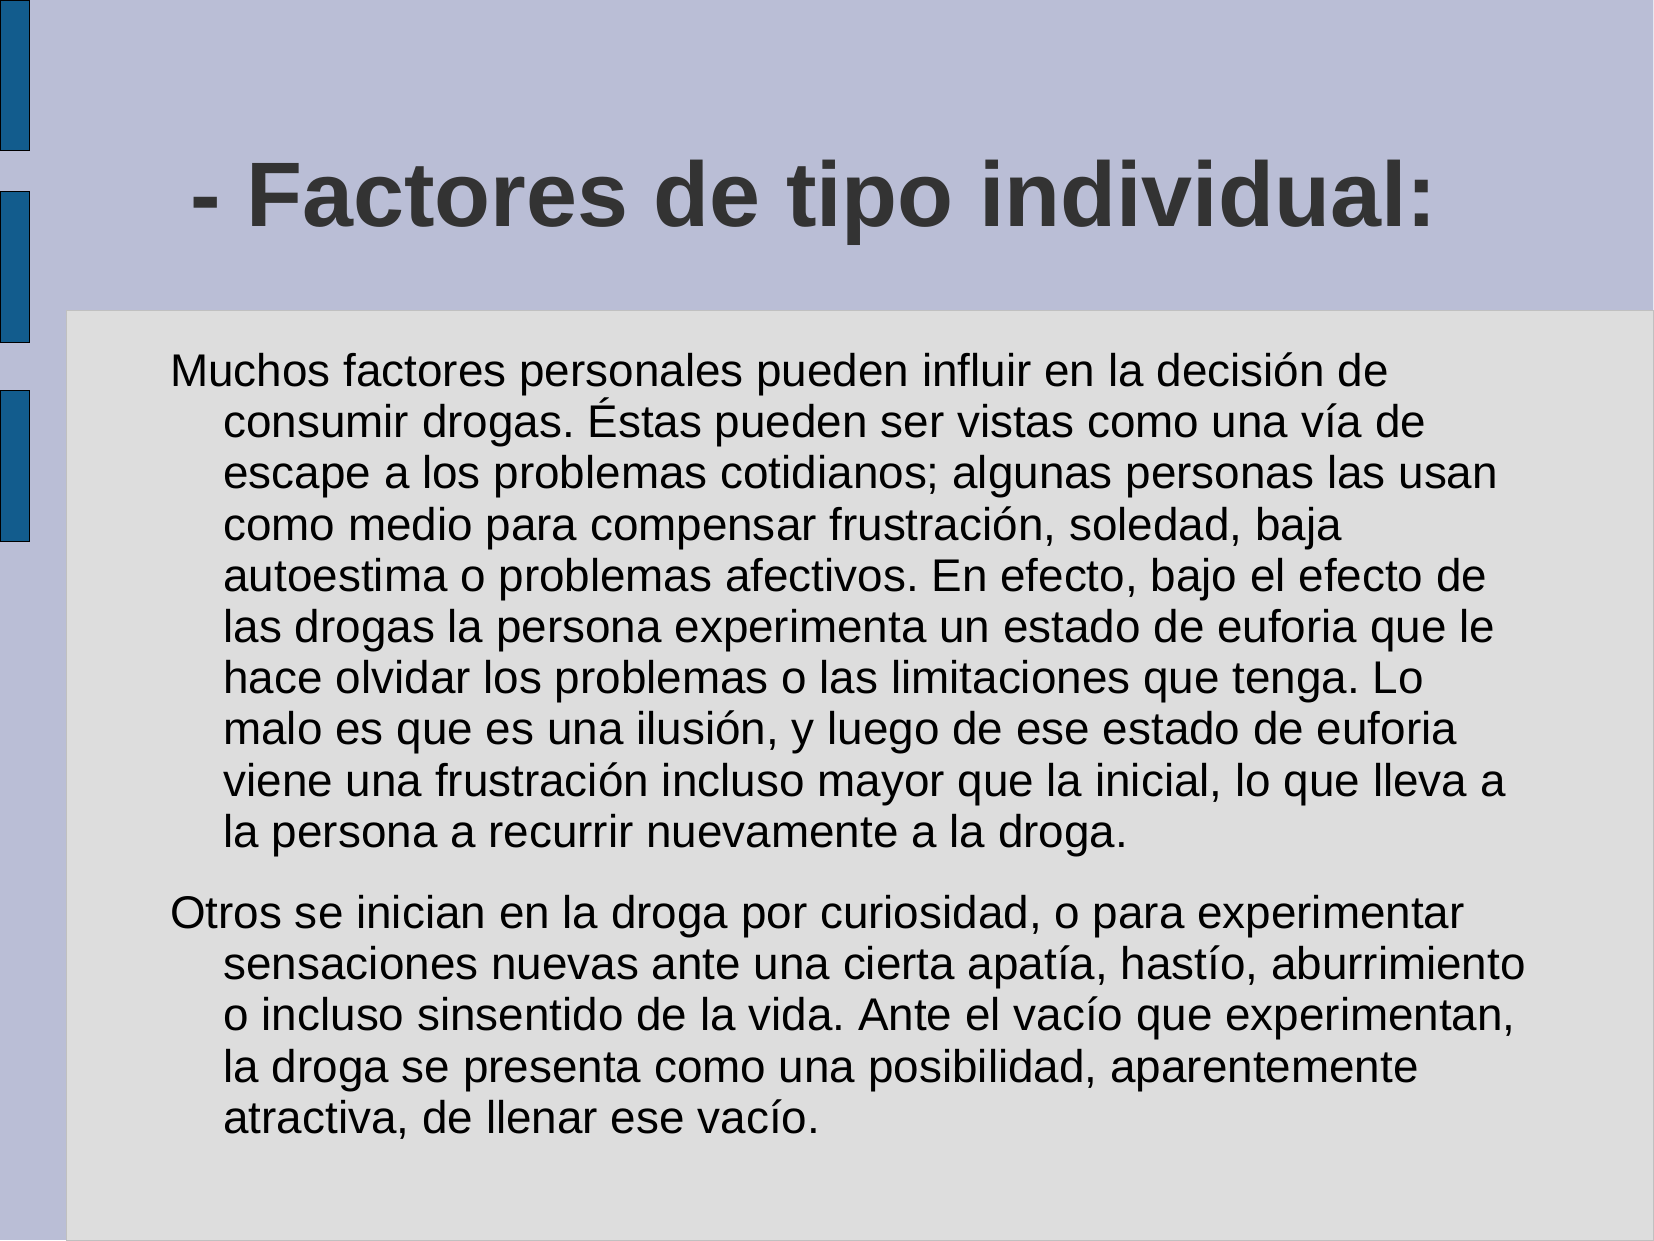

# - Factores de tipo individual:
Muchos factores personales pueden influir en la decisión de consumir drogas. Éstas pueden ser vistas como una vía de escape a los problemas cotidianos; algunas personas las usan como medio para compensar frustración, soledad, baja autoestima o problemas afectivos. En efecto, bajo el efecto de las drogas la persona experimenta un estado de euforia que le hace olvidar los problemas o las limitaciones que tenga. Lo malo es que es una ilusión, y luego de ese estado de euforia viene una frustración incluso mayor que la inicial, lo que lleva a la persona a recurrir nuevamente a la droga.
Otros se inician en la droga por curiosidad, o para experimentar sensaciones nuevas ante una cierta apatía, hastío, aburrimiento o incluso sinsentido de la vida. Ante el vacío que experimentan, la droga se presenta como una posibilidad, aparentemente atractiva, de llenar ese vacío.